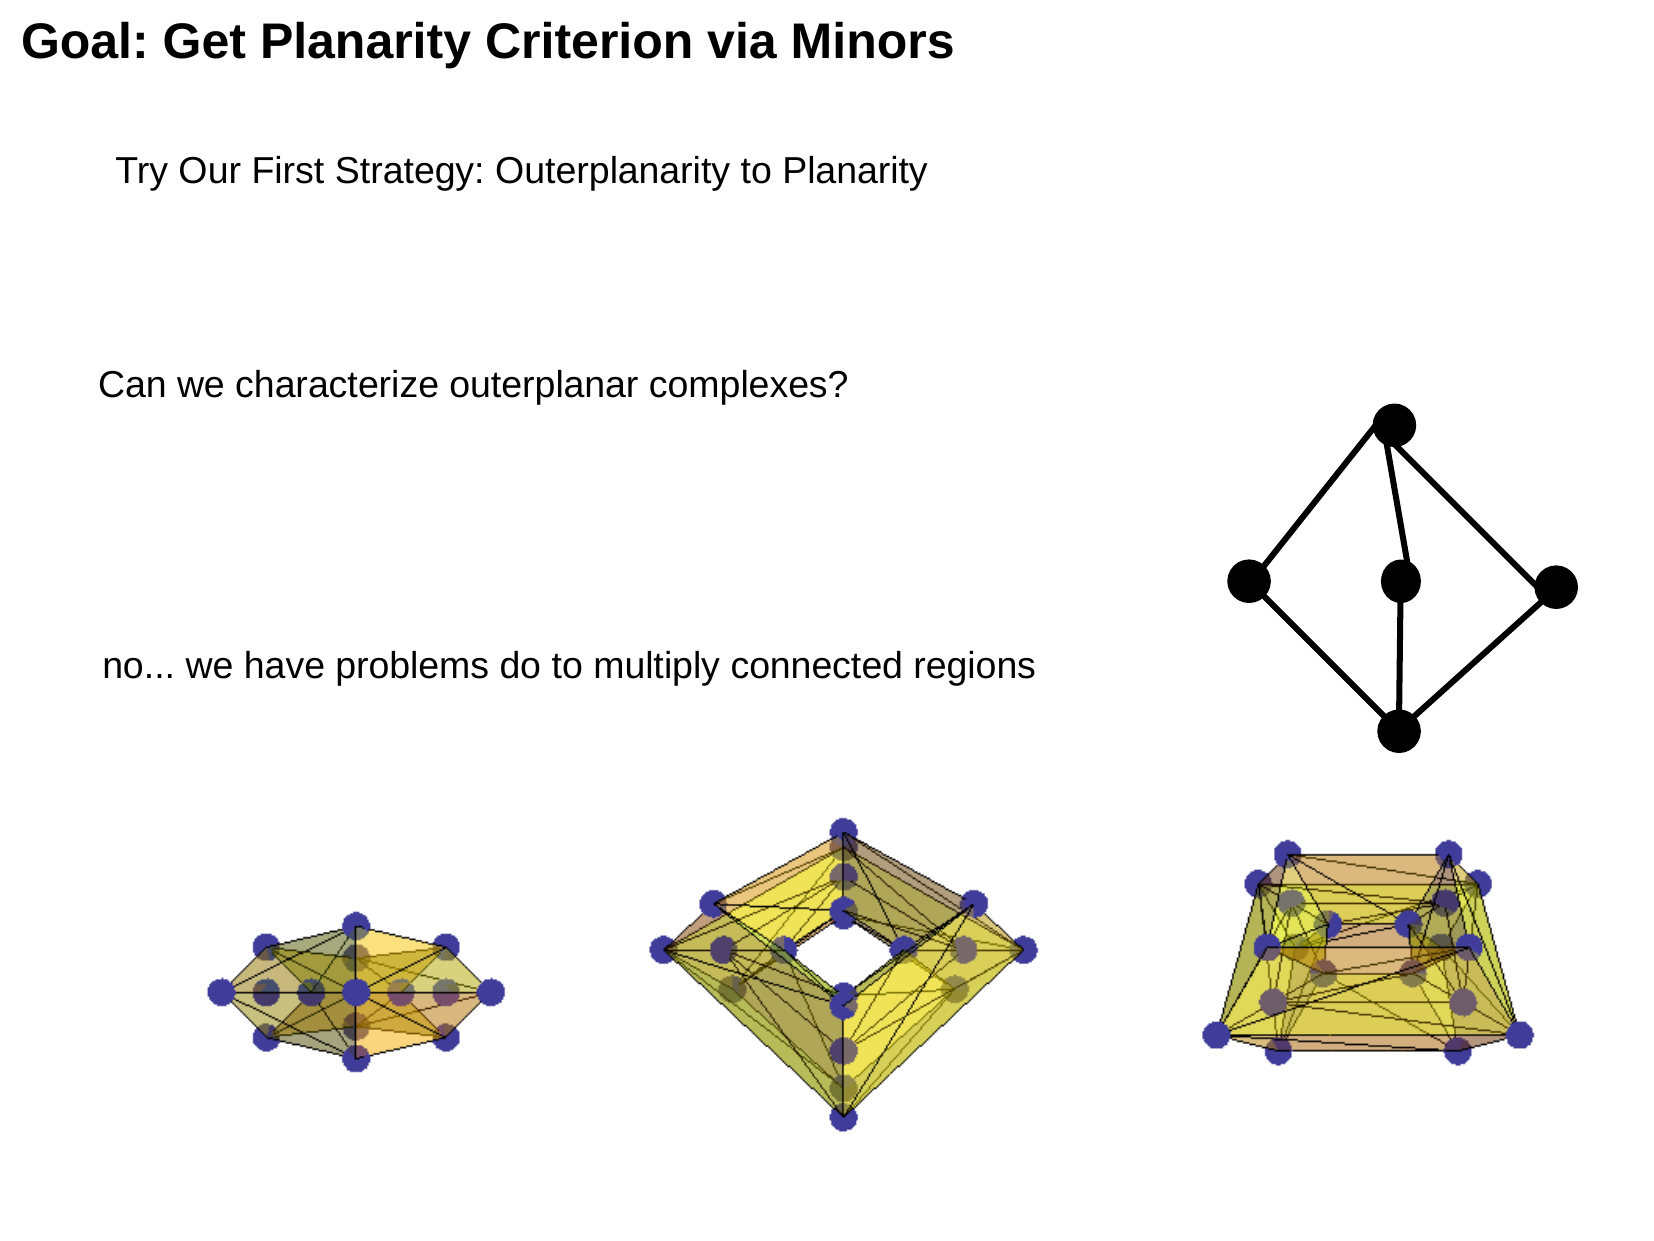

Goal: Get Planarity Criterion via Minors
Try Our First Strategy: Outerplanarity to Planarity
Can we characterize outerplanar complexes?
no... we have problems do to multiply connected regions